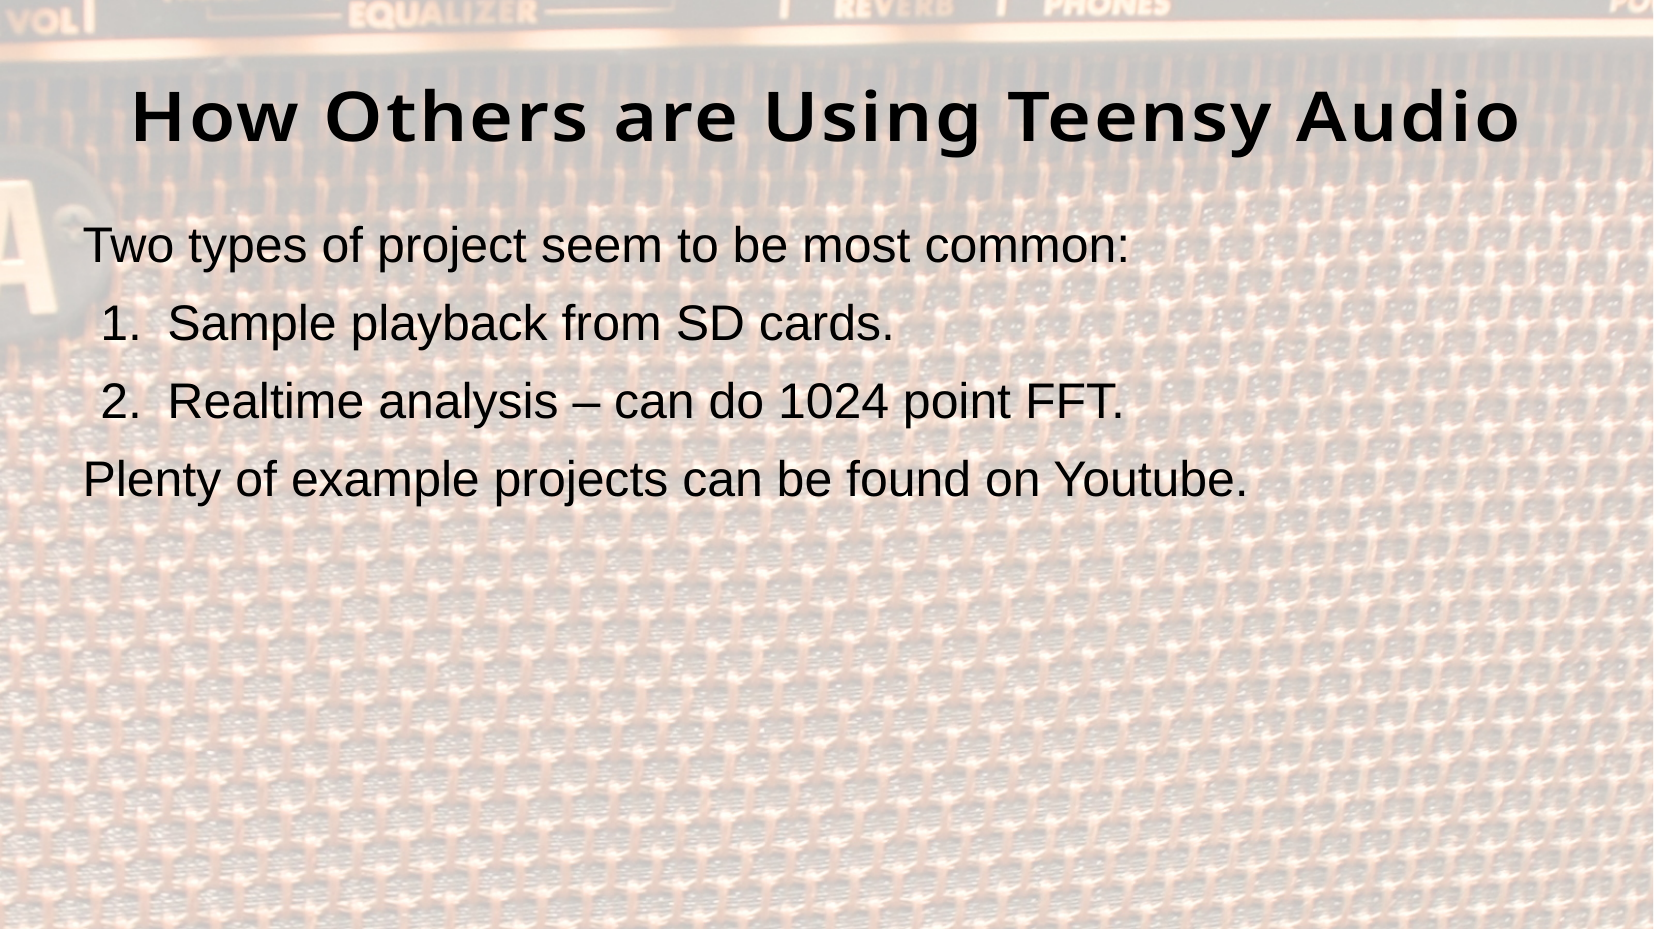

# How Others are Using Teensy Audio
Two types of project seem to be most common:
 Sample playback from SD cards.
 Realtime analysis – can do 1024 point FFT.
Plenty of example projects can be found on Youtube.